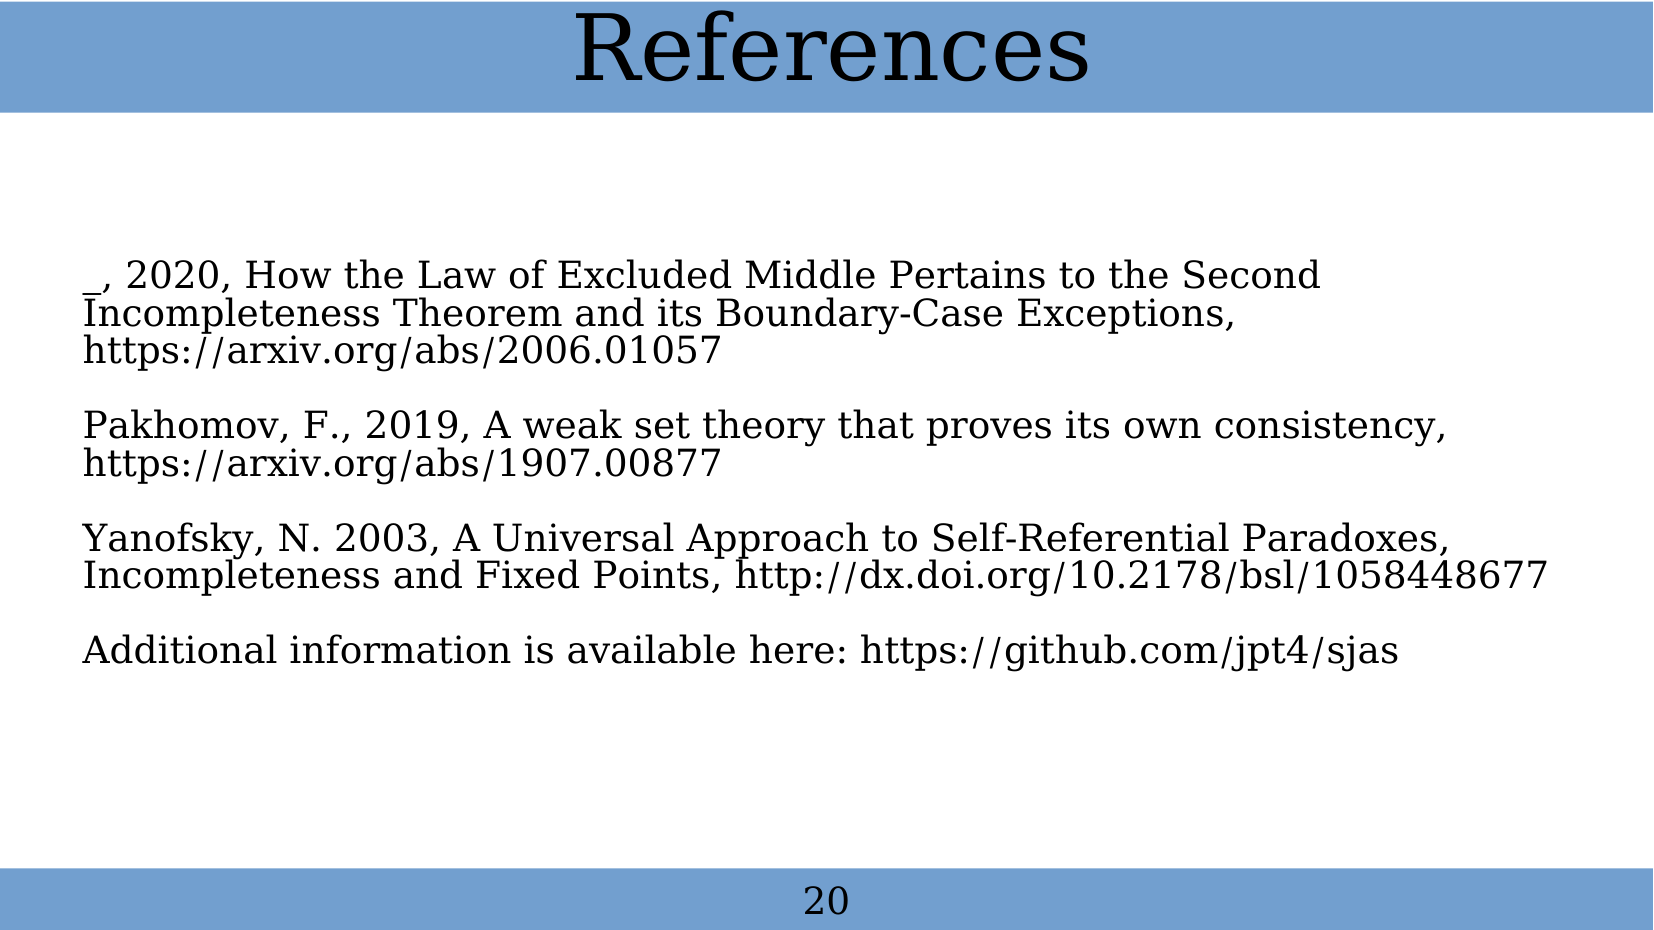

References
#
_, 2020, How the Law of Excluded Middle Pertains to the Second Incompleteness Theorem and its Boundary-Case Exceptions, https://arxiv.org/abs/2006.01057
Pakhomov, F., 2019, A weak set theory that proves its own consistency, https://arxiv.org/abs/1907.00877
Yanofsky, N. 2003, A Universal Approach to Self-Referential Paradoxes, Incompleteness and Fixed Points, http://dx.doi.org/10.2178/bsl/1058448677
Additional information is available here: https://github.com/jpt4/sjas
20